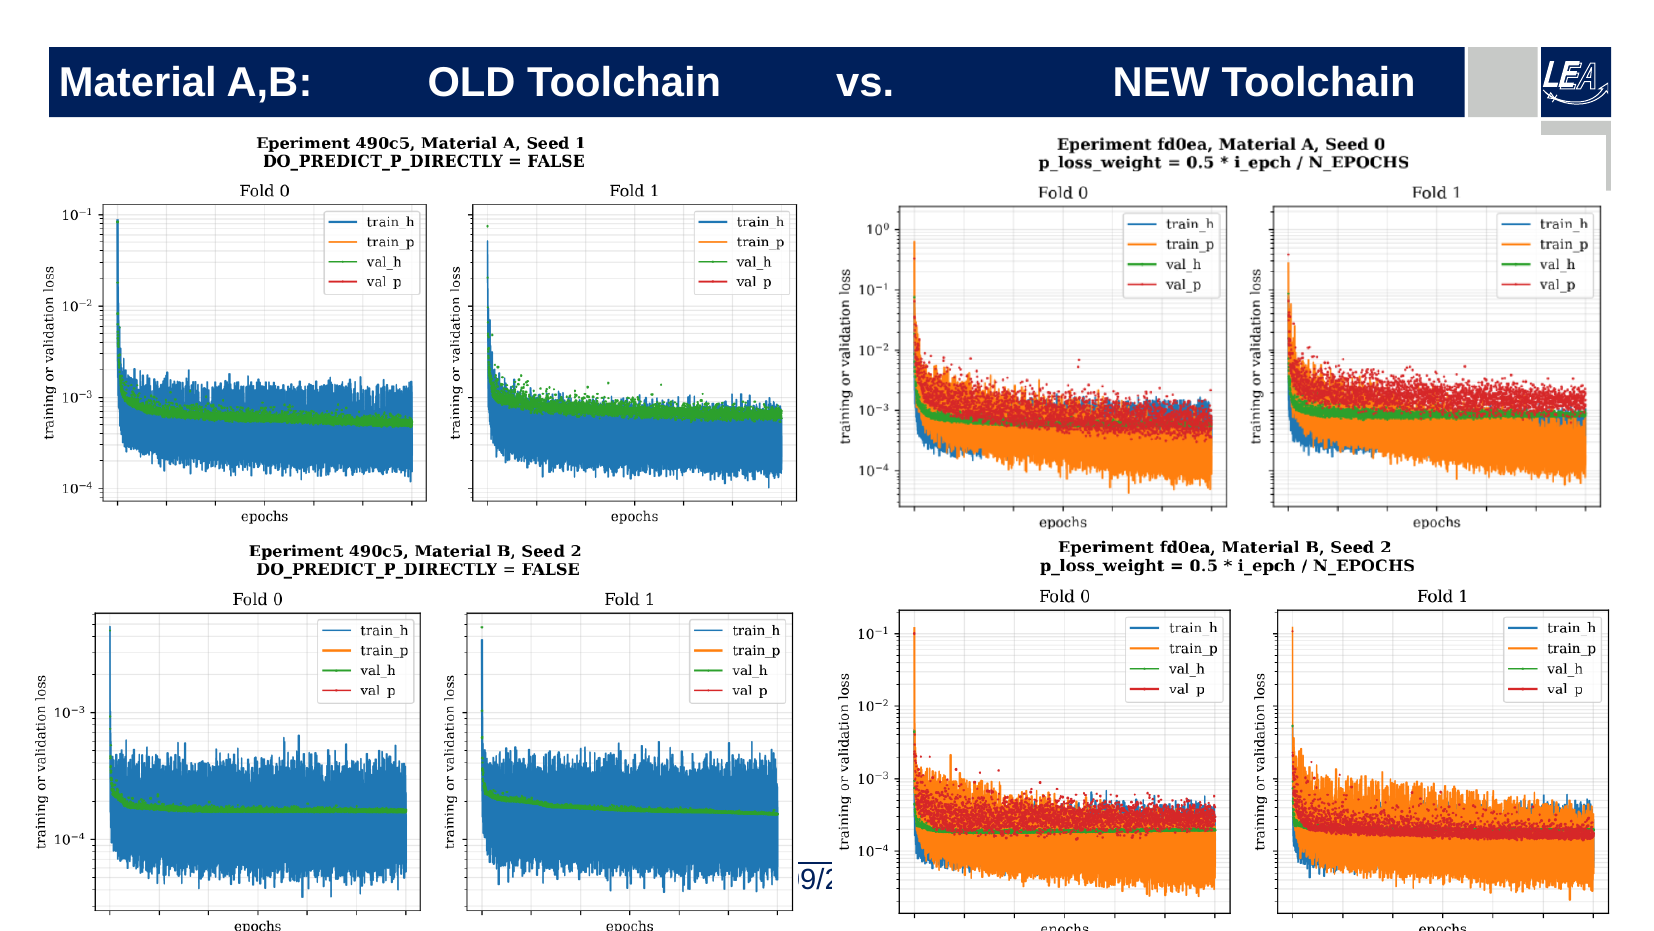

# Material A,B: OLD Toolchain vs. NEW Toolchain
Förster
73